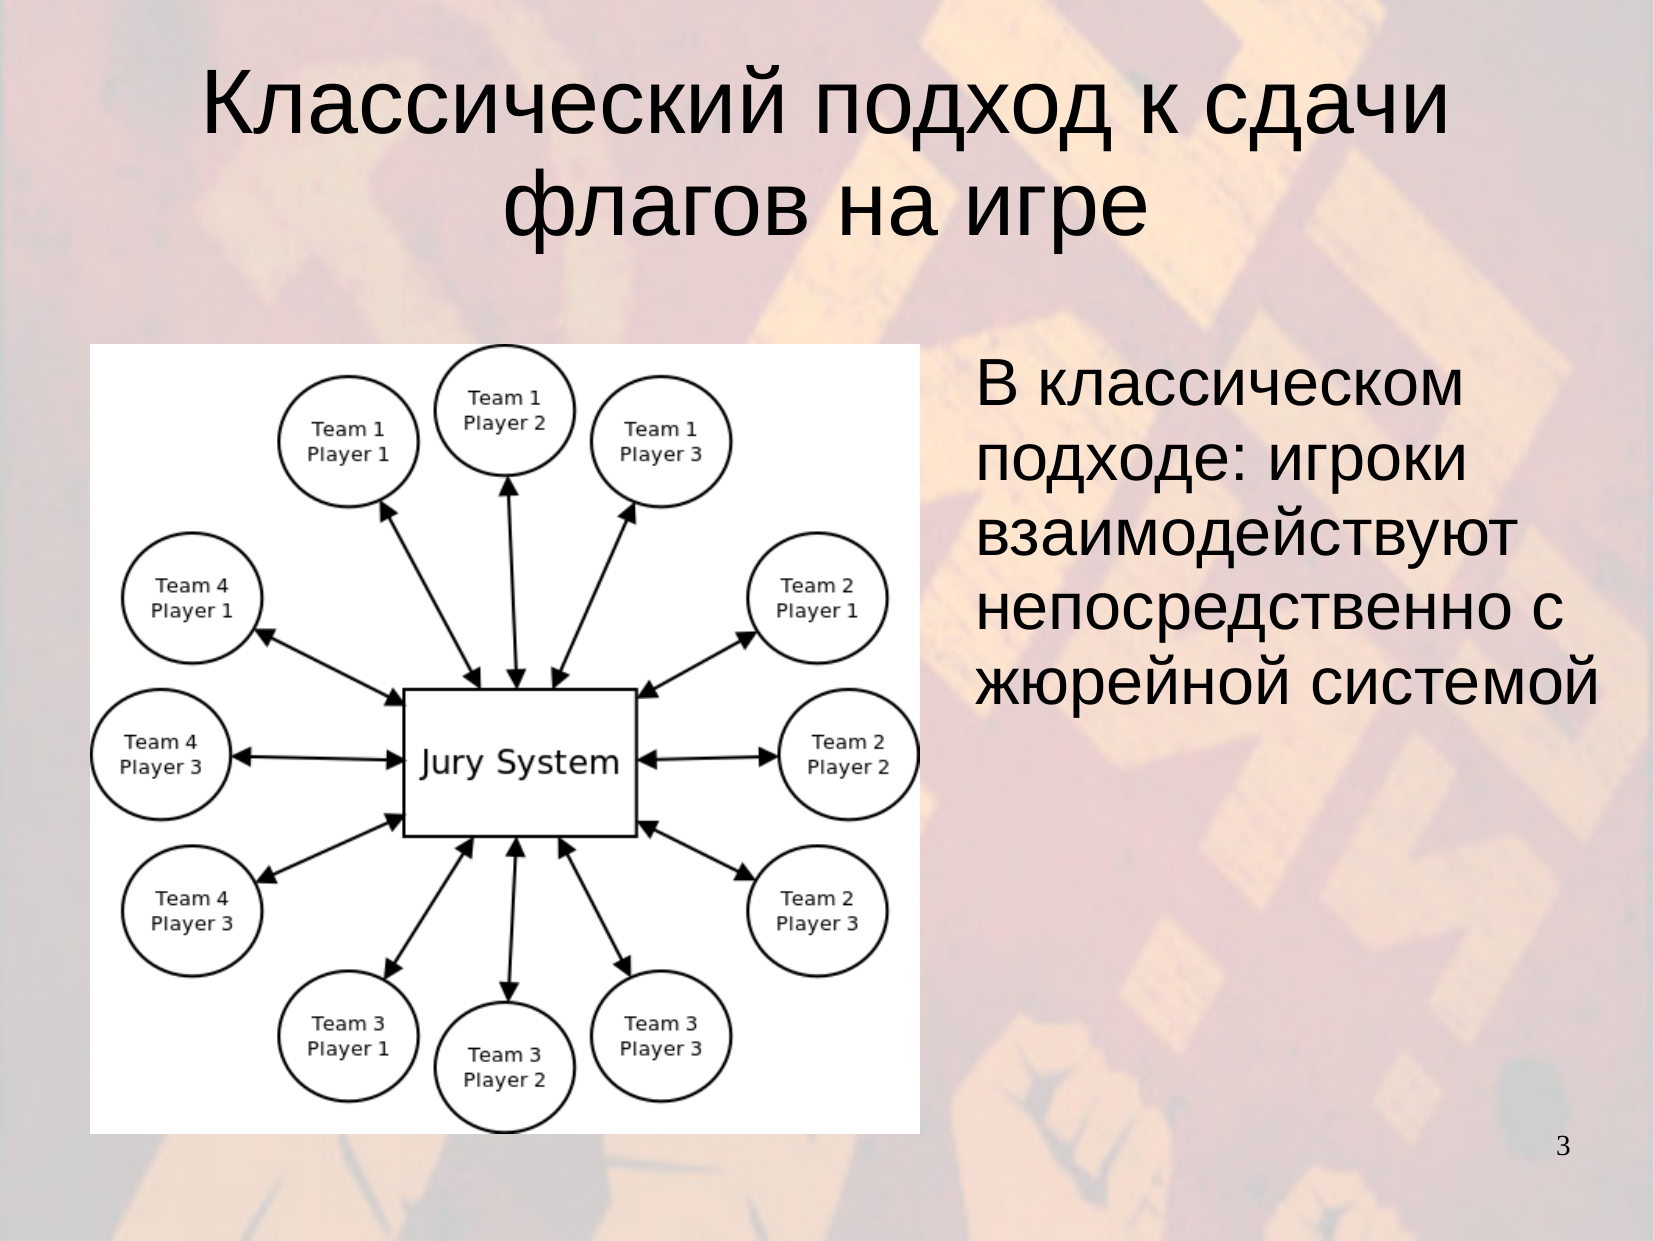

# Классический подход к сдачи флагов на игре
В классическом подходе: игроки взаимодействуют непосредственно с жюрейной системой
3